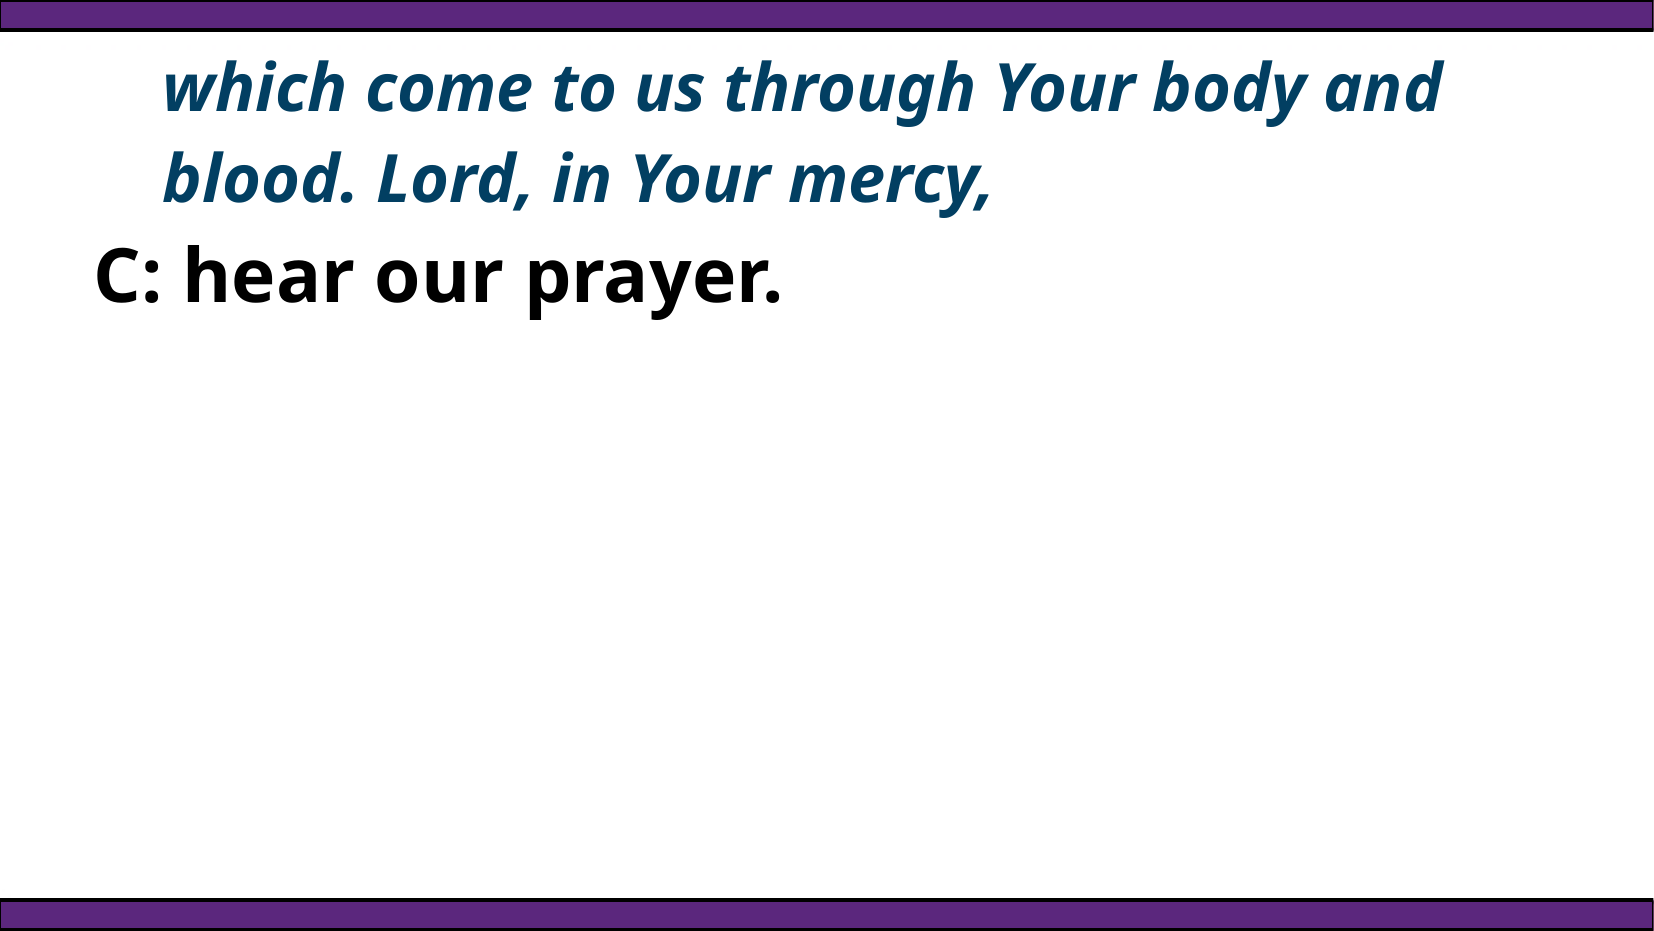

which come to us through Your body and
 blood. Lord, in Your mercy,
C: hear our prayer.